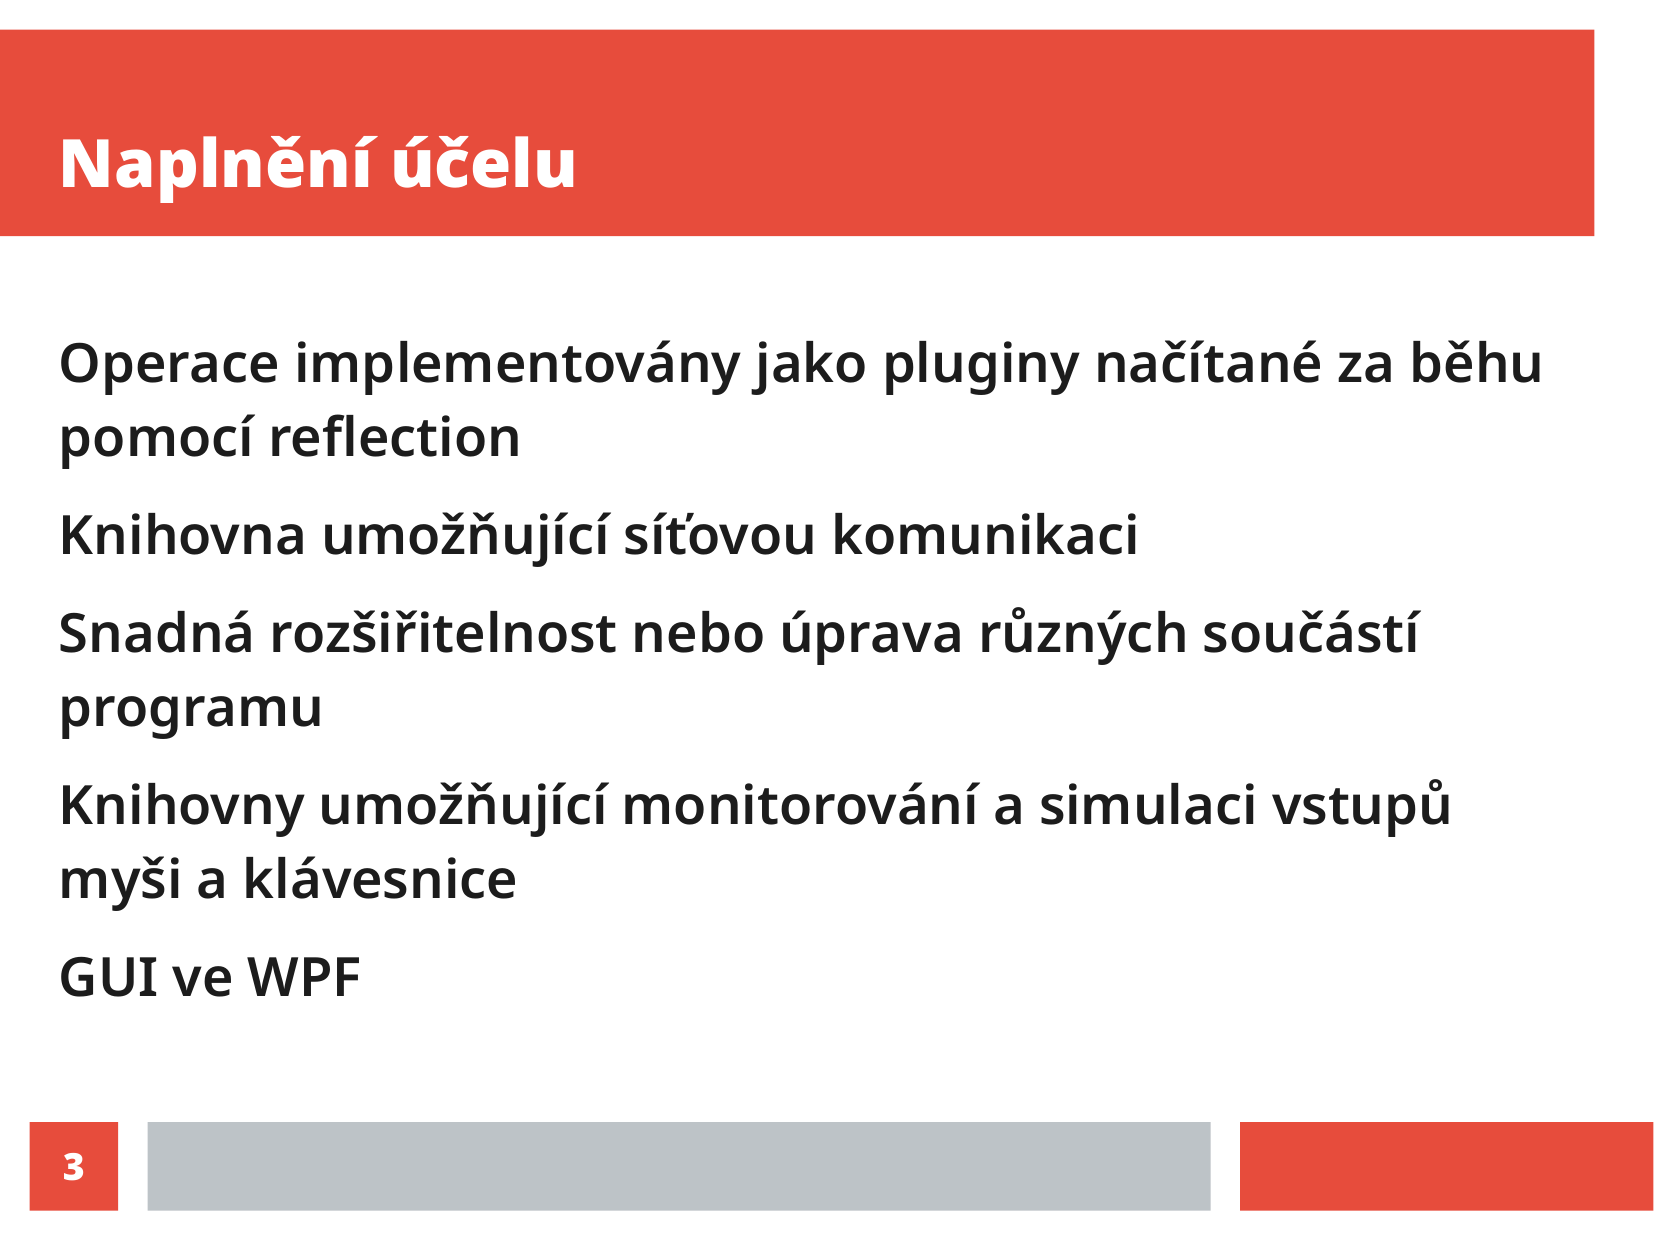

# Naplnění účelu
Operace implementovány jako pluginy načítané za běhu pomocí reflection
Knihovna umožňující síťovou komunikaci
Snadná rozšiřitelnost nebo úprava různých součástí programu
Knihovny umožňující monitorování a simulaci vstupů myši a klávesnice
GUI ve WPF
3